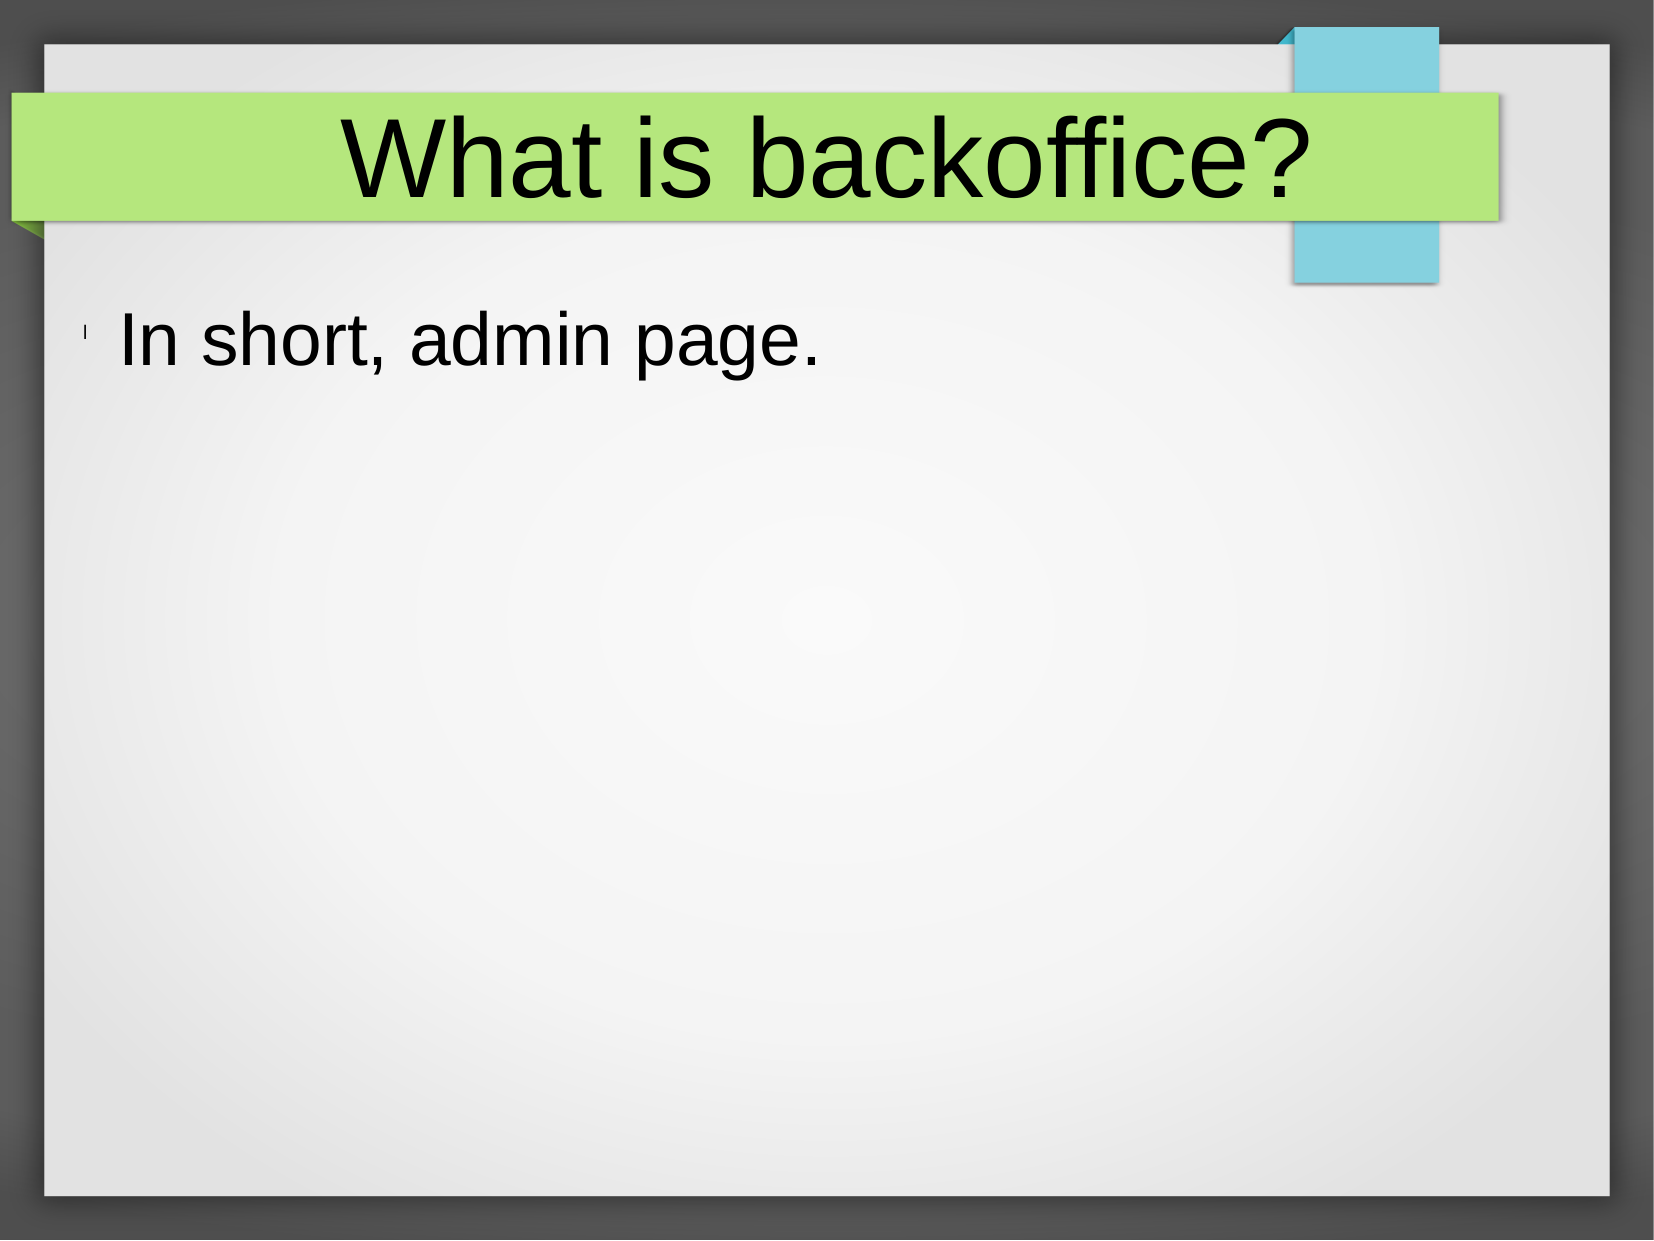

What is backoffice?
In short, admin page.